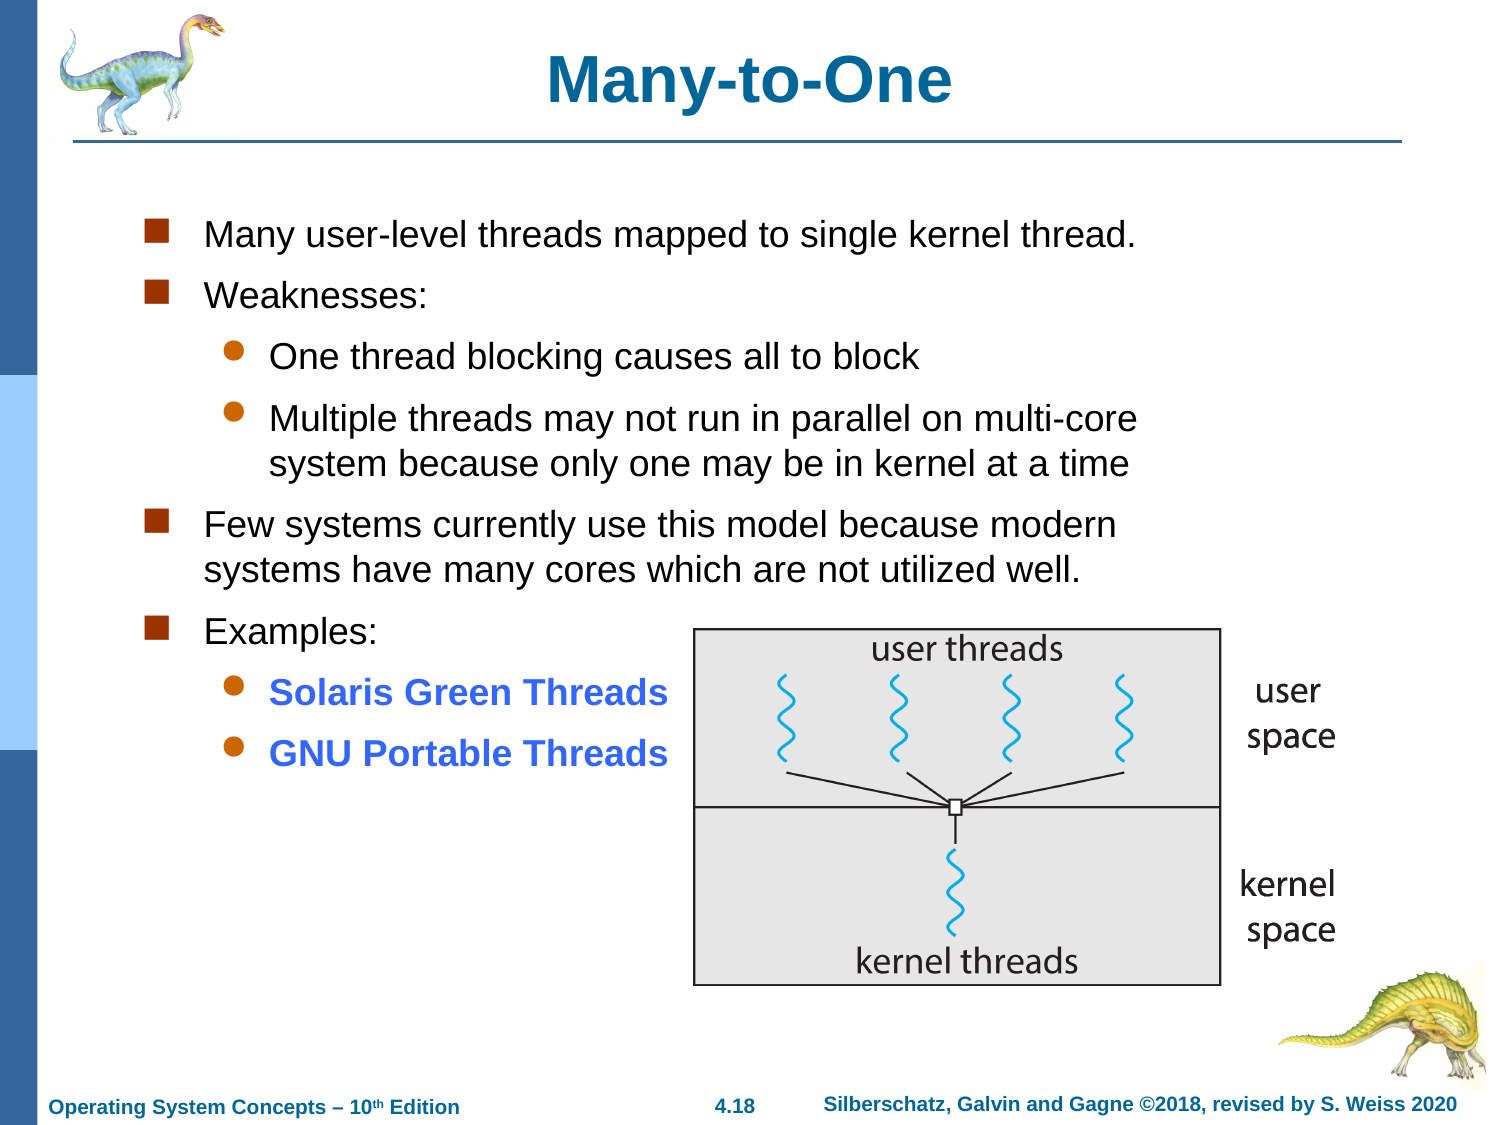

# Many-to-One
Many user-level threads mapped to single kernel thread.
Weaknesses:
One thread blocking causes all to block
Multiple threads may not run in parallel on multi-core system because only one may be in kernel at a time
Few systems currently use this model because modern systems have many cores which are not utilized well.
Examples:
Solaris Green Threads
GNU Portable Threads